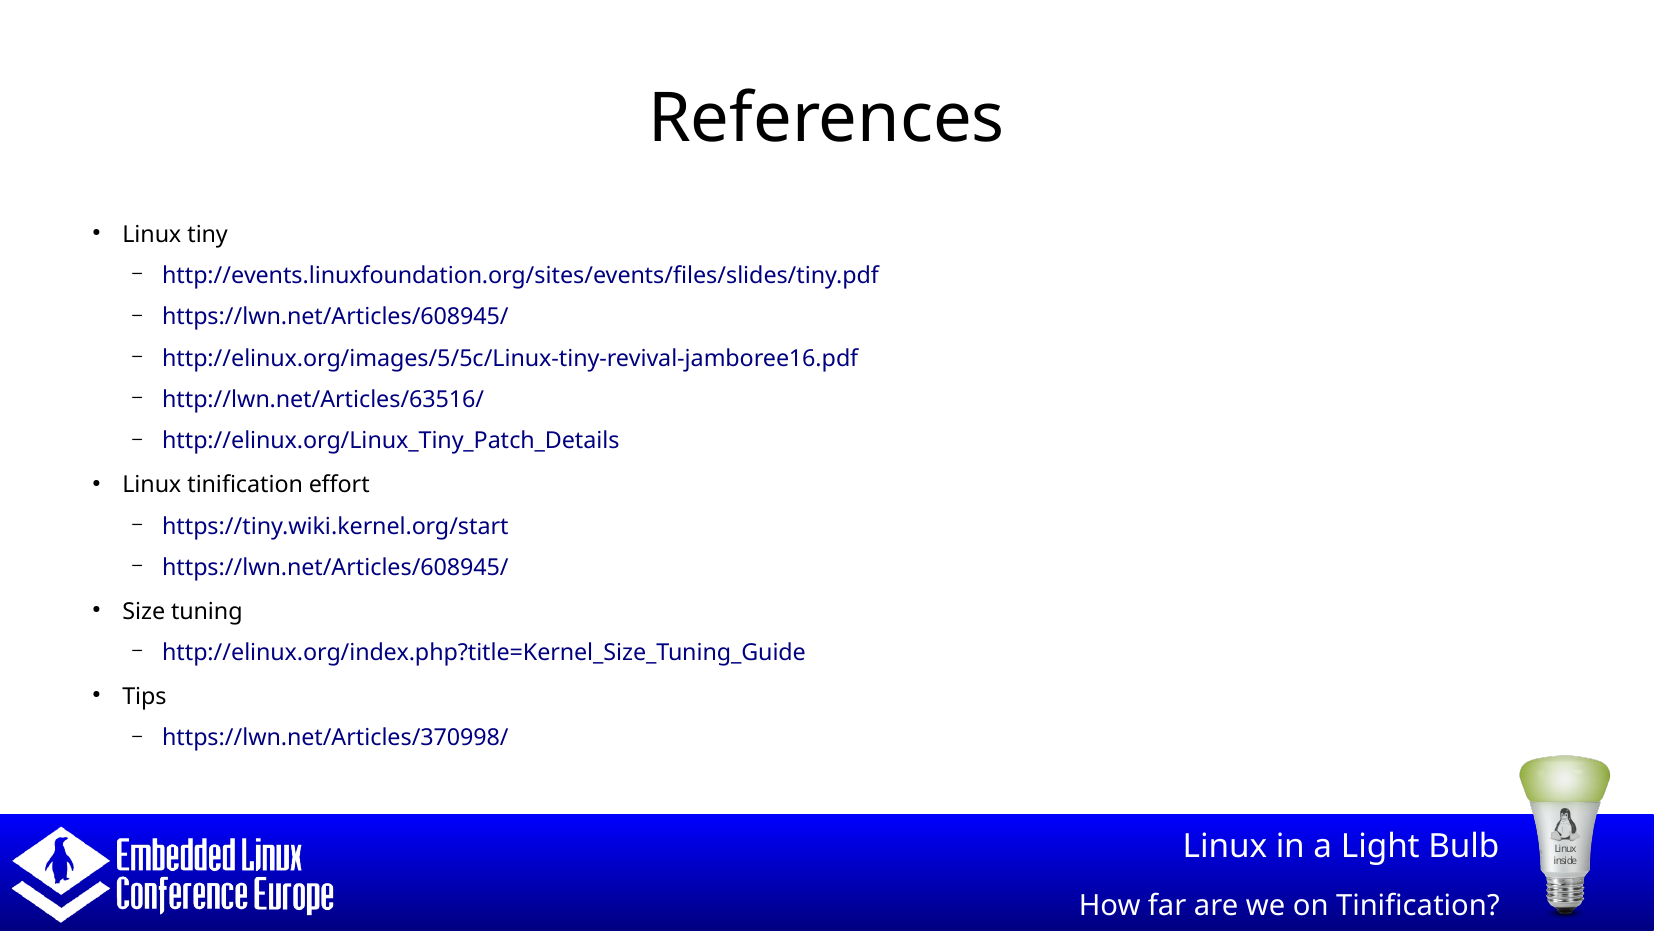

# References
Linux tiny
http://events.linuxfoundation.org/sites/events/files/slides/tiny.pdf
https://lwn.net/Articles/608945/
http://elinux.org/images/5/5c/Linux-tiny-revival-jamboree16.pdf
http://lwn.net/Articles/63516/
http://elinux.org/Linux_Tiny_Patch_Details
Linux tinification effort
https://tiny.wiki.kernel.org/start
https://lwn.net/Articles/608945/
Size tuning
http://elinux.org/index.php?title=Kernel_Size_Tuning_Guide
Tips
https://lwn.net/Articles/370998/
Linux in a Light Bulb